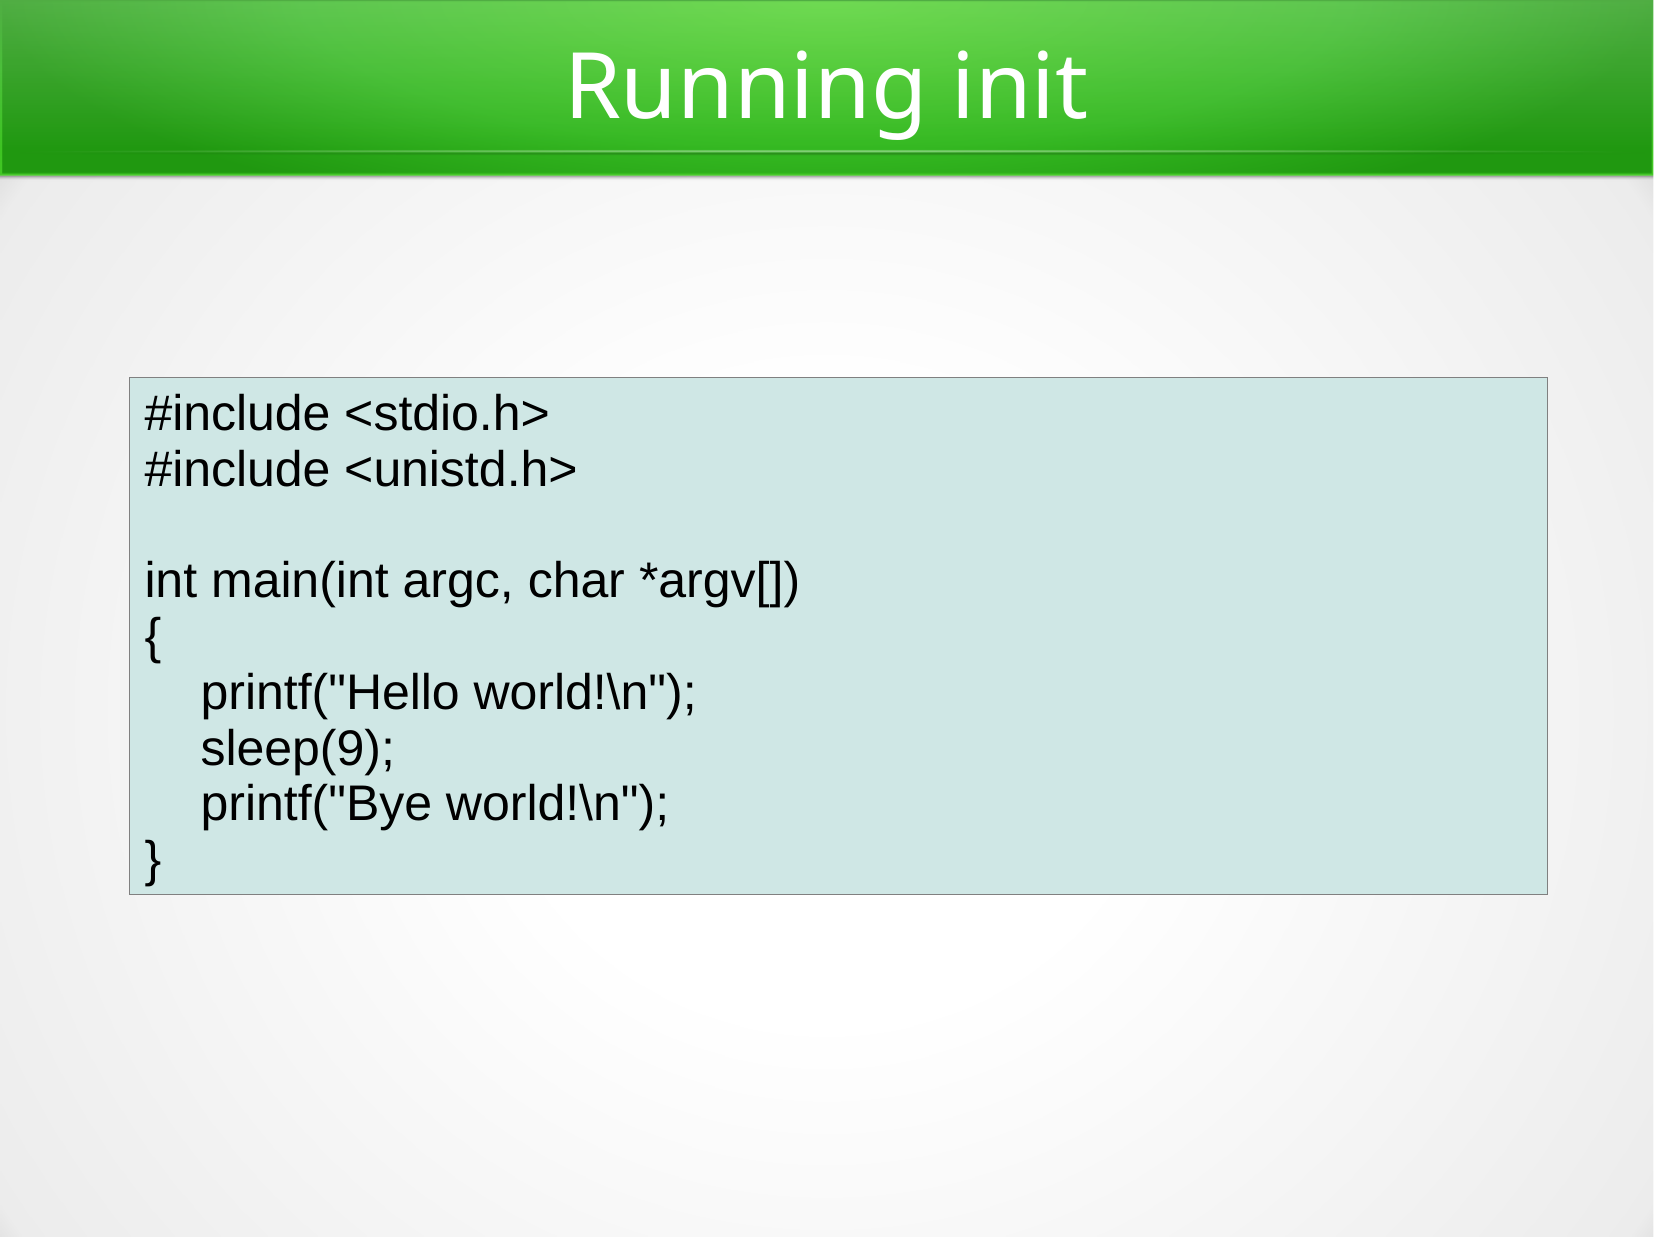

# Running init
#include <stdio.h>
#include <unistd.h>
int main(int argc, char *argv[])
{
 printf("Hello world!\n");
 sleep(9);
 printf("Bye world!\n");
}